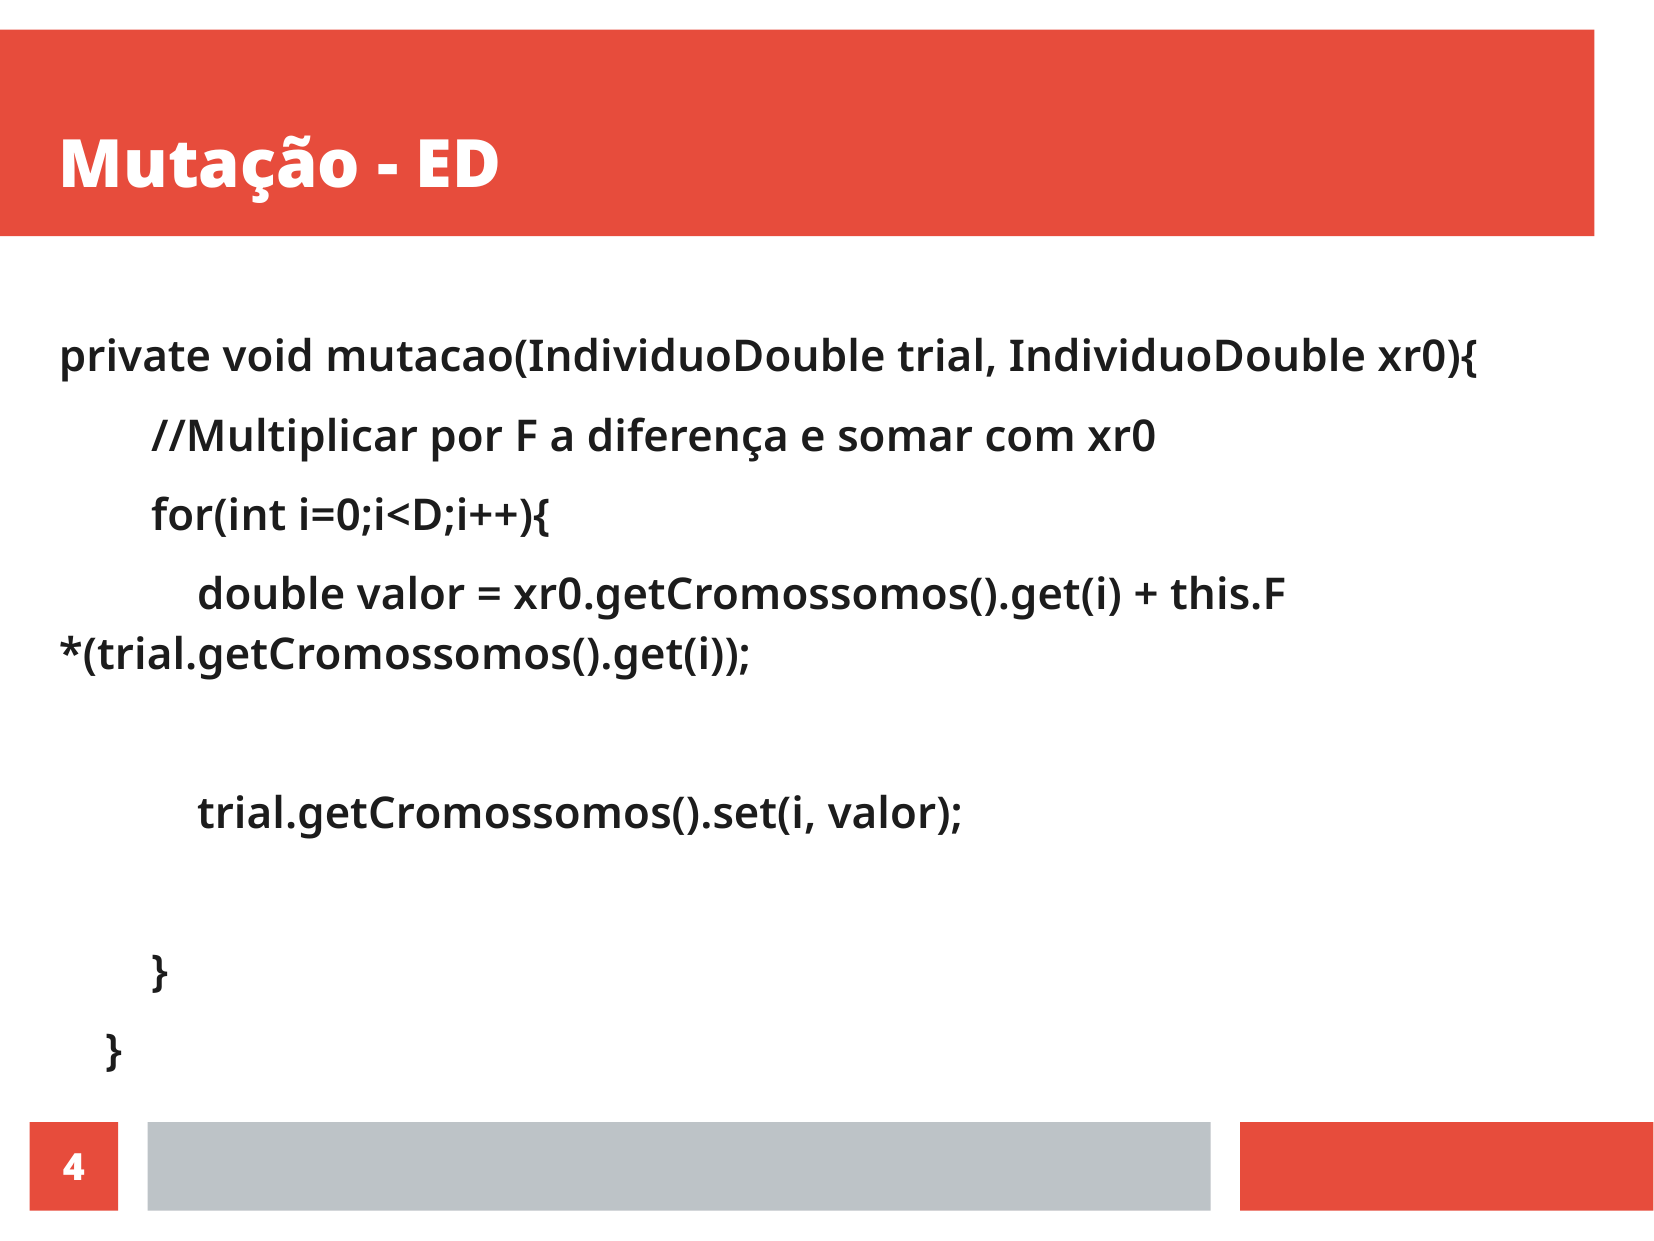

# Mutação - ED
private void mutacao(IndividuoDouble trial, IndividuoDouble xr0){
 //Multiplicar por F a diferença e somar com xr0
 for(int i=0;i<D;i++){
 double valor = xr0.getCromossomos().get(i) + this.F *(trial.getCromossomos().get(i));
 trial.getCromossomos().set(i, valor);
 }
 }
4